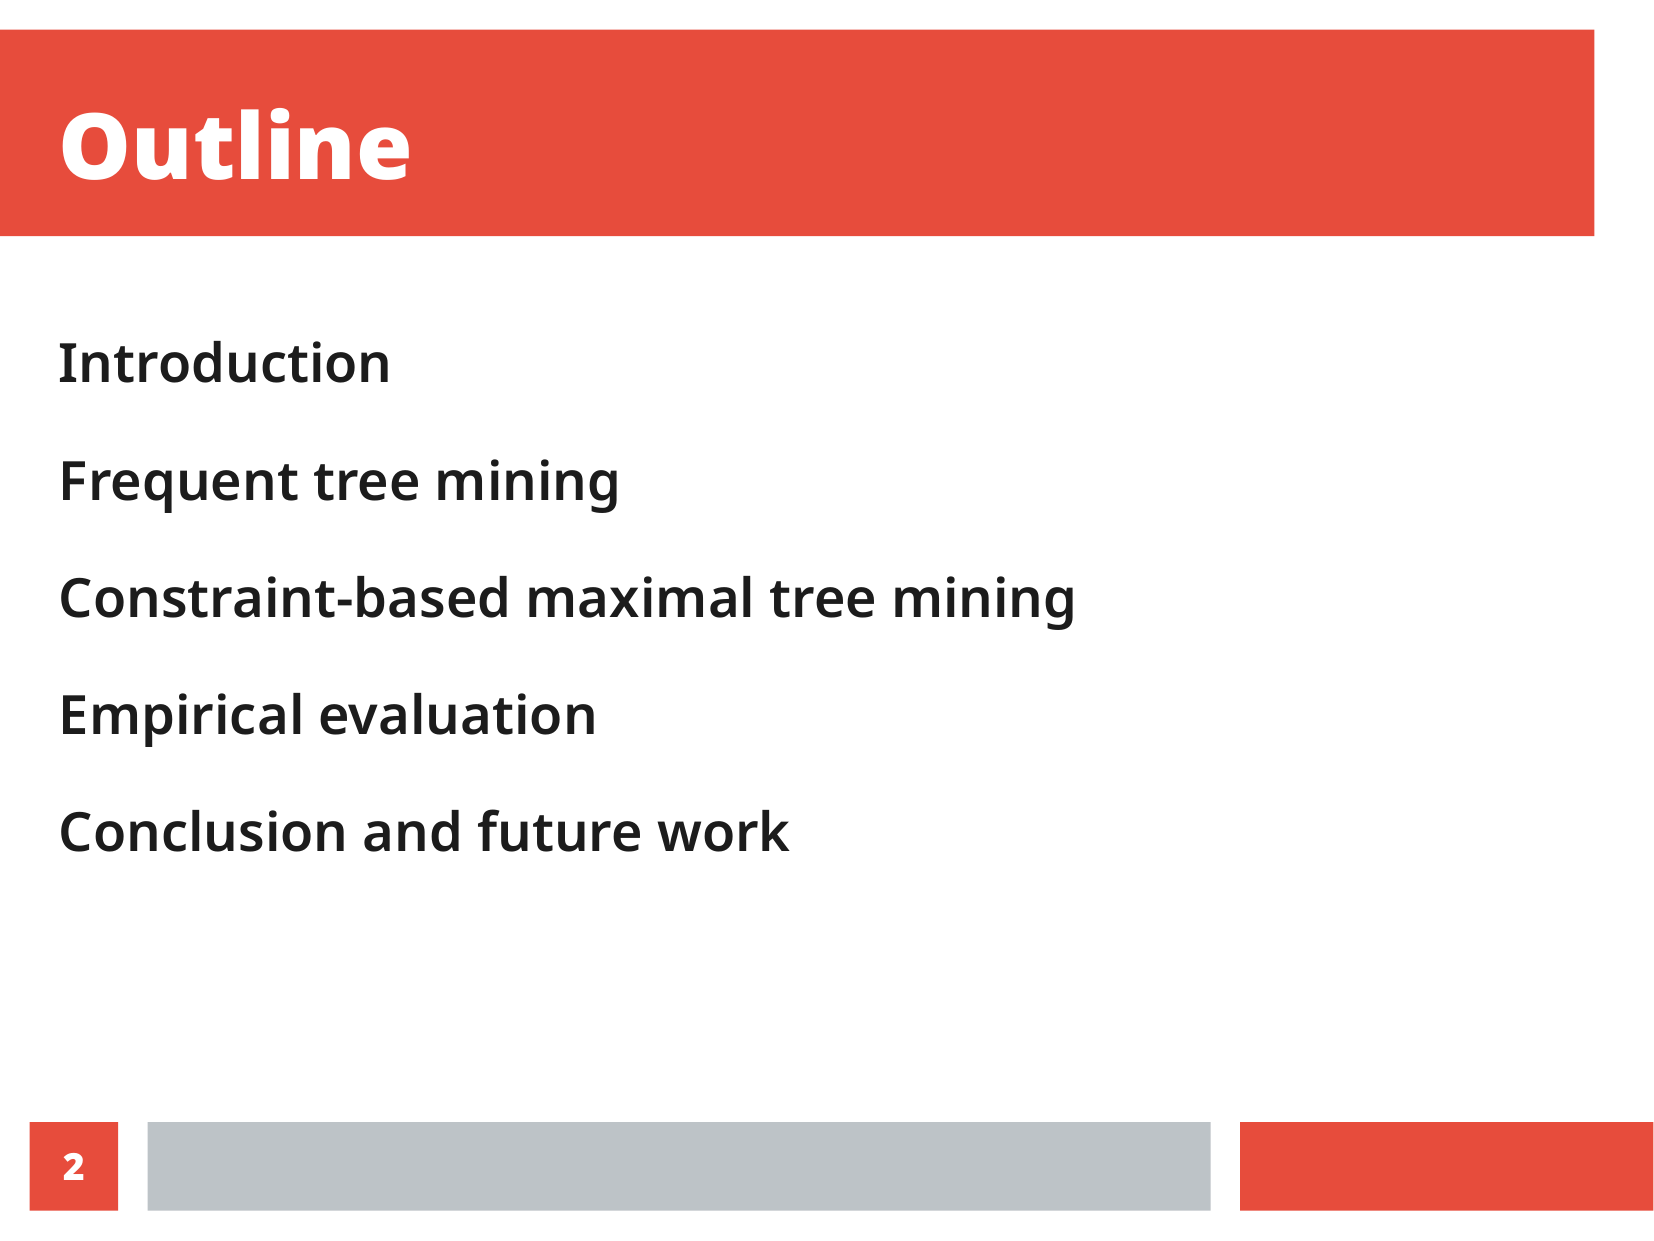

# Outline
Introduction
Frequent tree mining
Constraint-based maximal tree mining
Empirical evaluation
Conclusion and future work
2